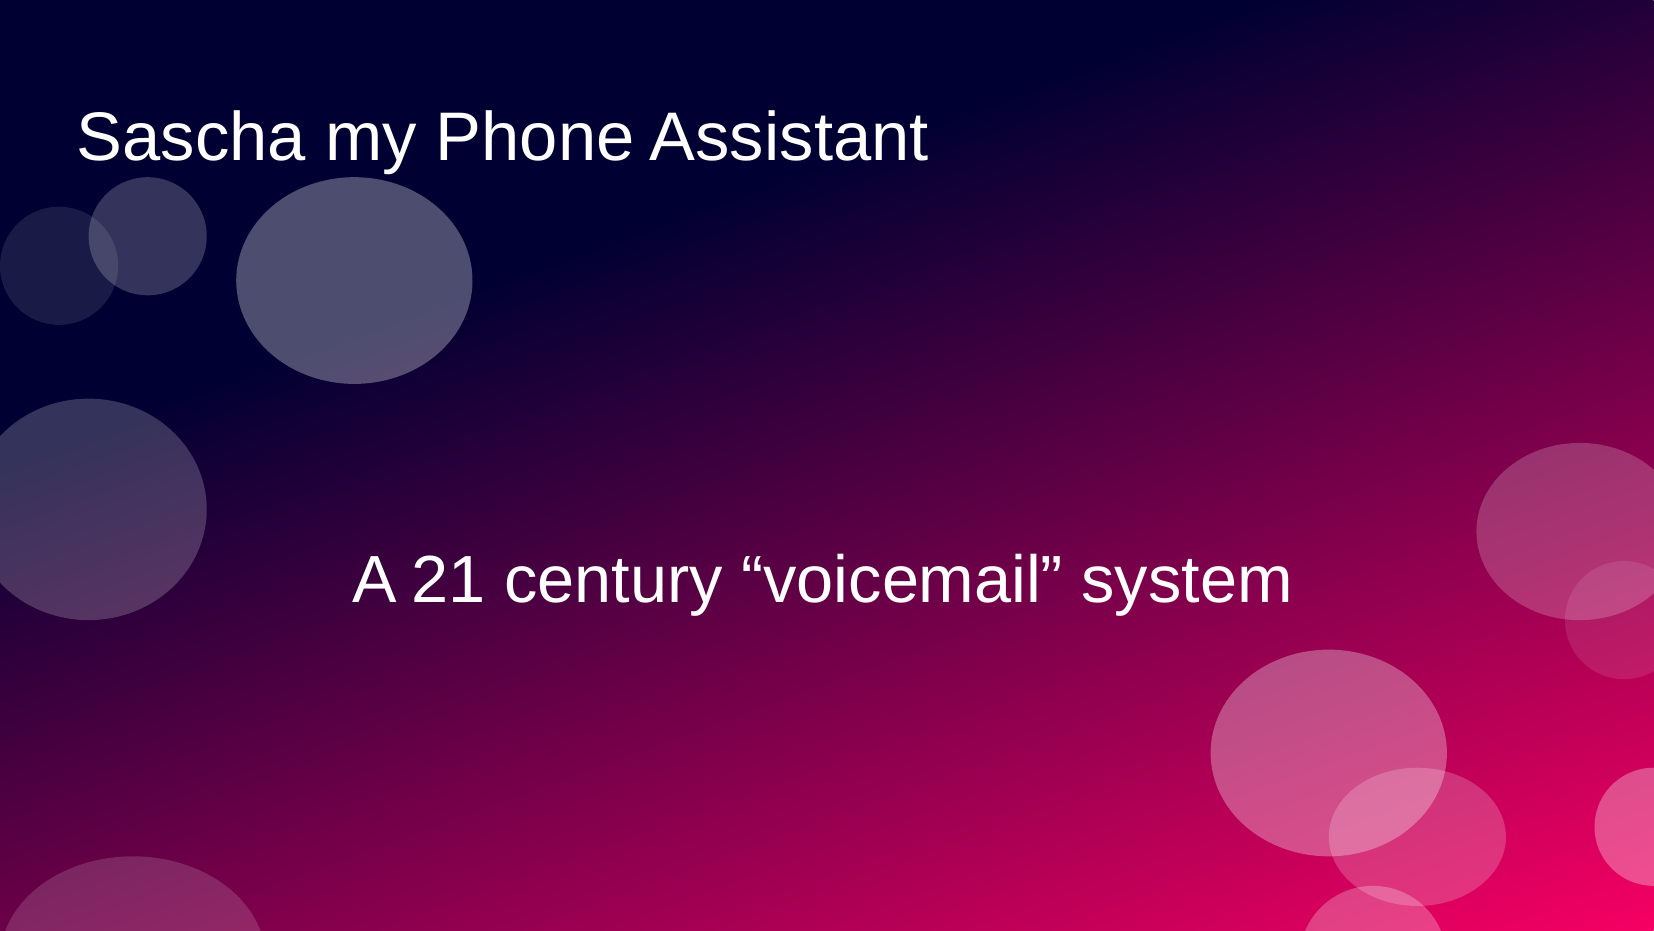

# Sascha my Phone Assistant
A 21 century “voicemail” system